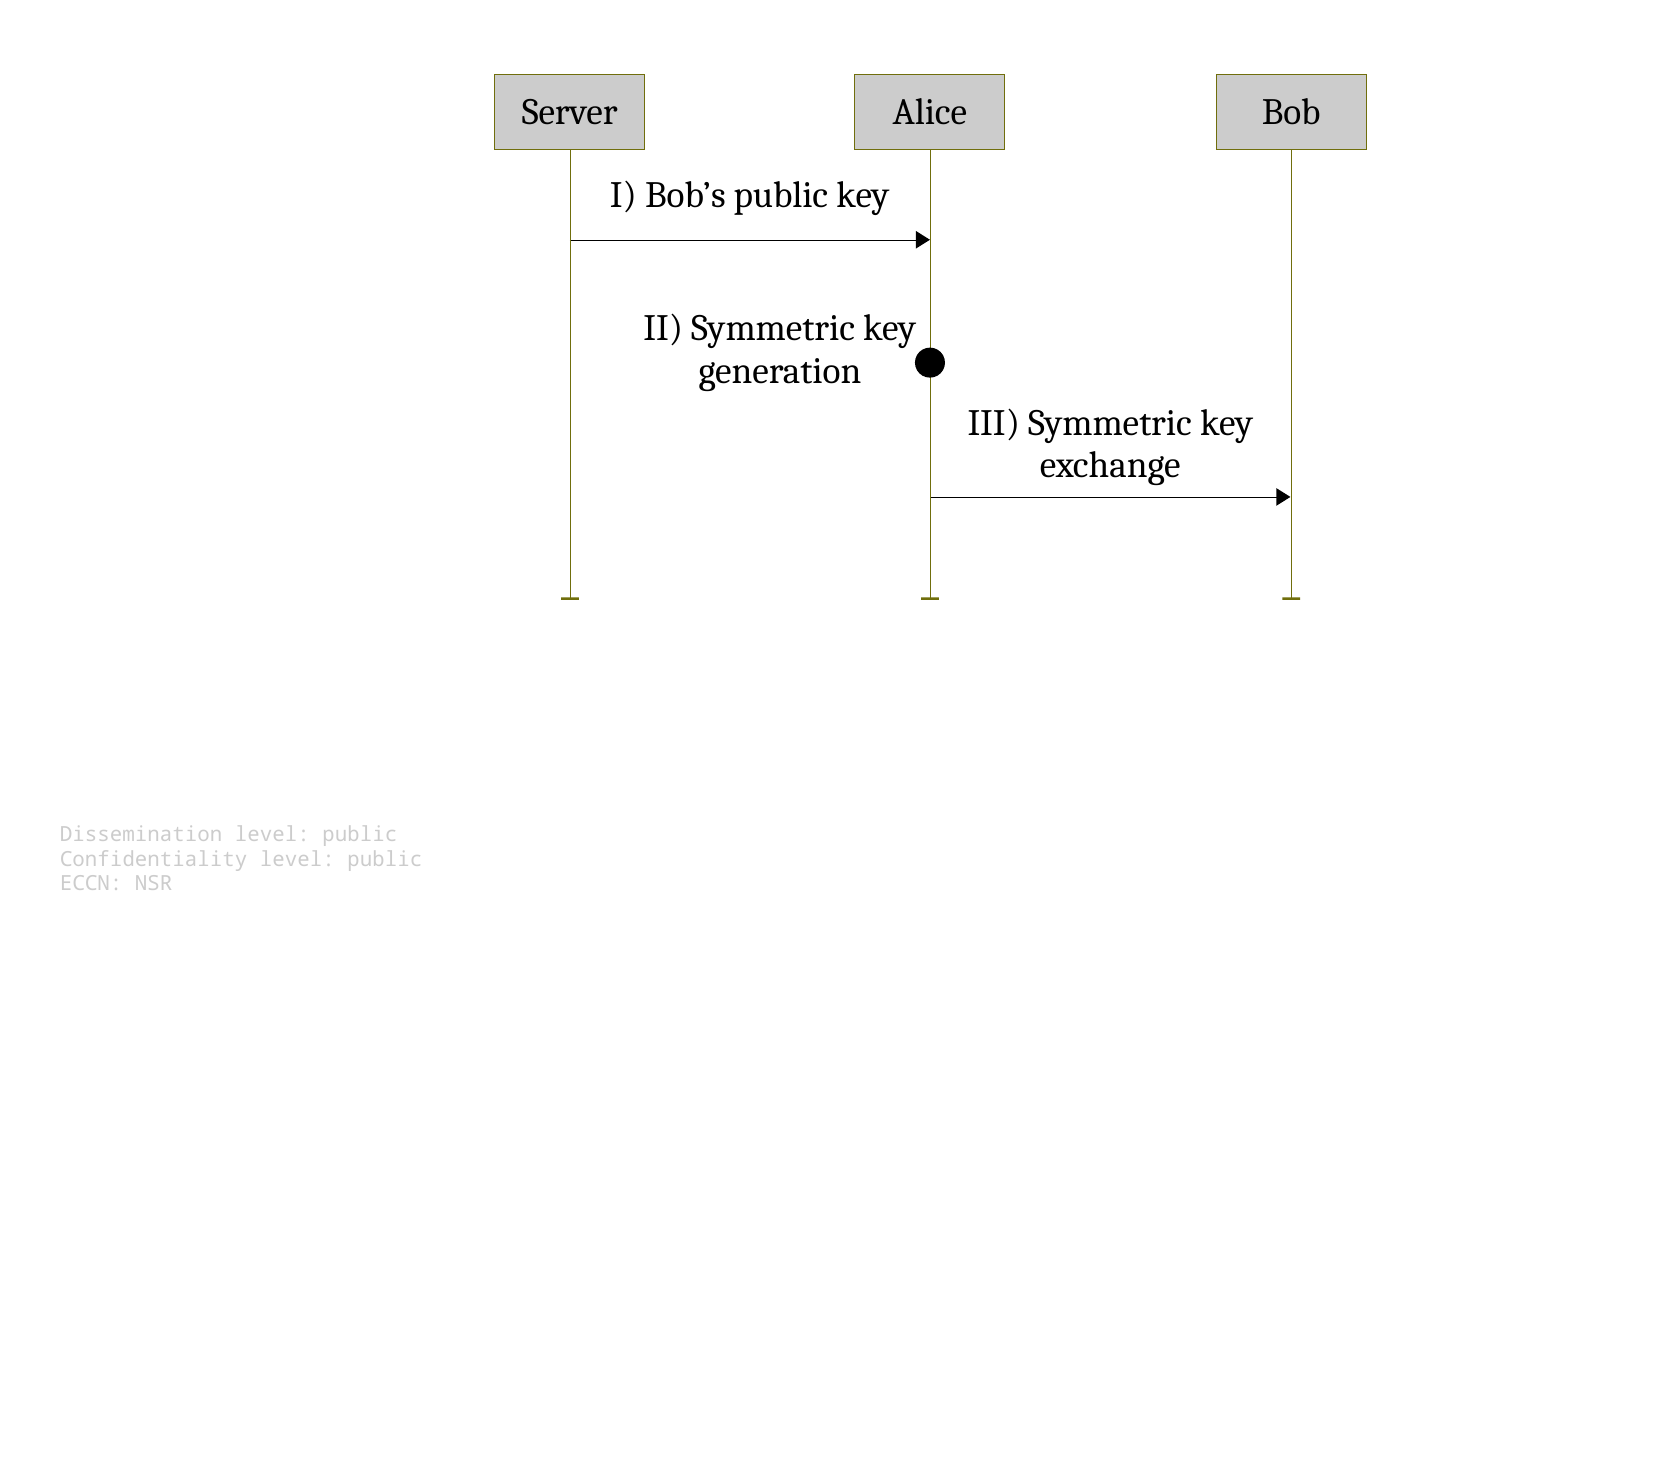

Server
Alice
Bob
I) Bob’s public key
II) Symmetric key generation
III) Symmetric key exchange
Dissemination level: public
Confidentiality level: public
ECCN: NSR